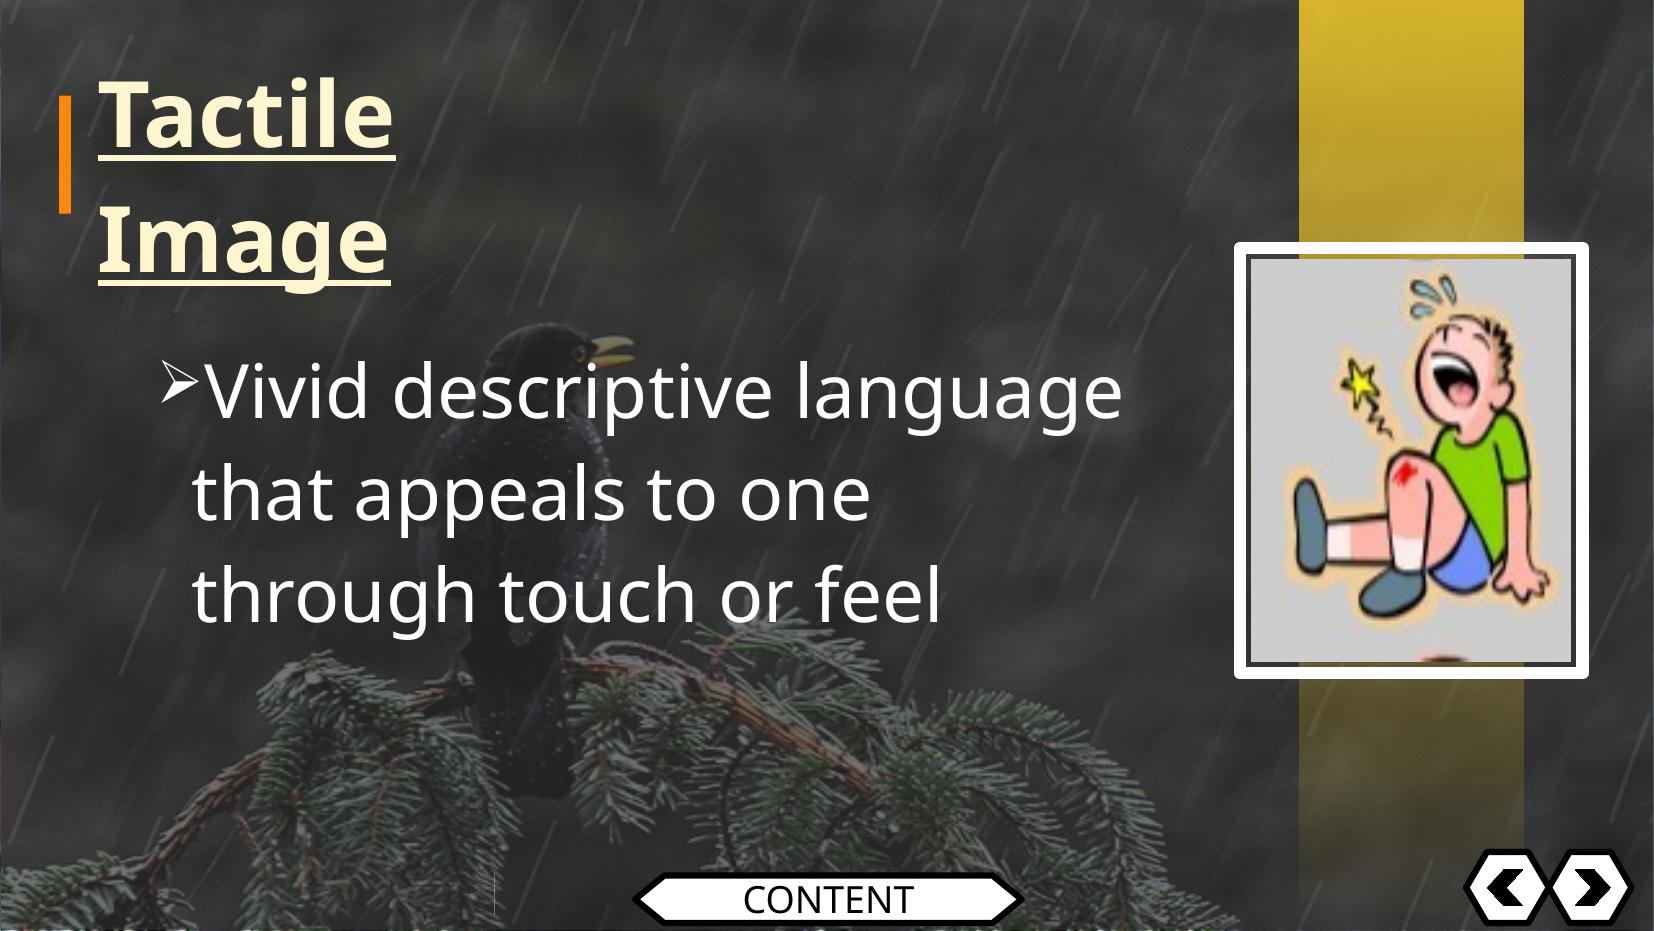

Tactile Image
Vivid descriptive language that appeals to one through touch or feel
POETIC DEVICES
CONTENT